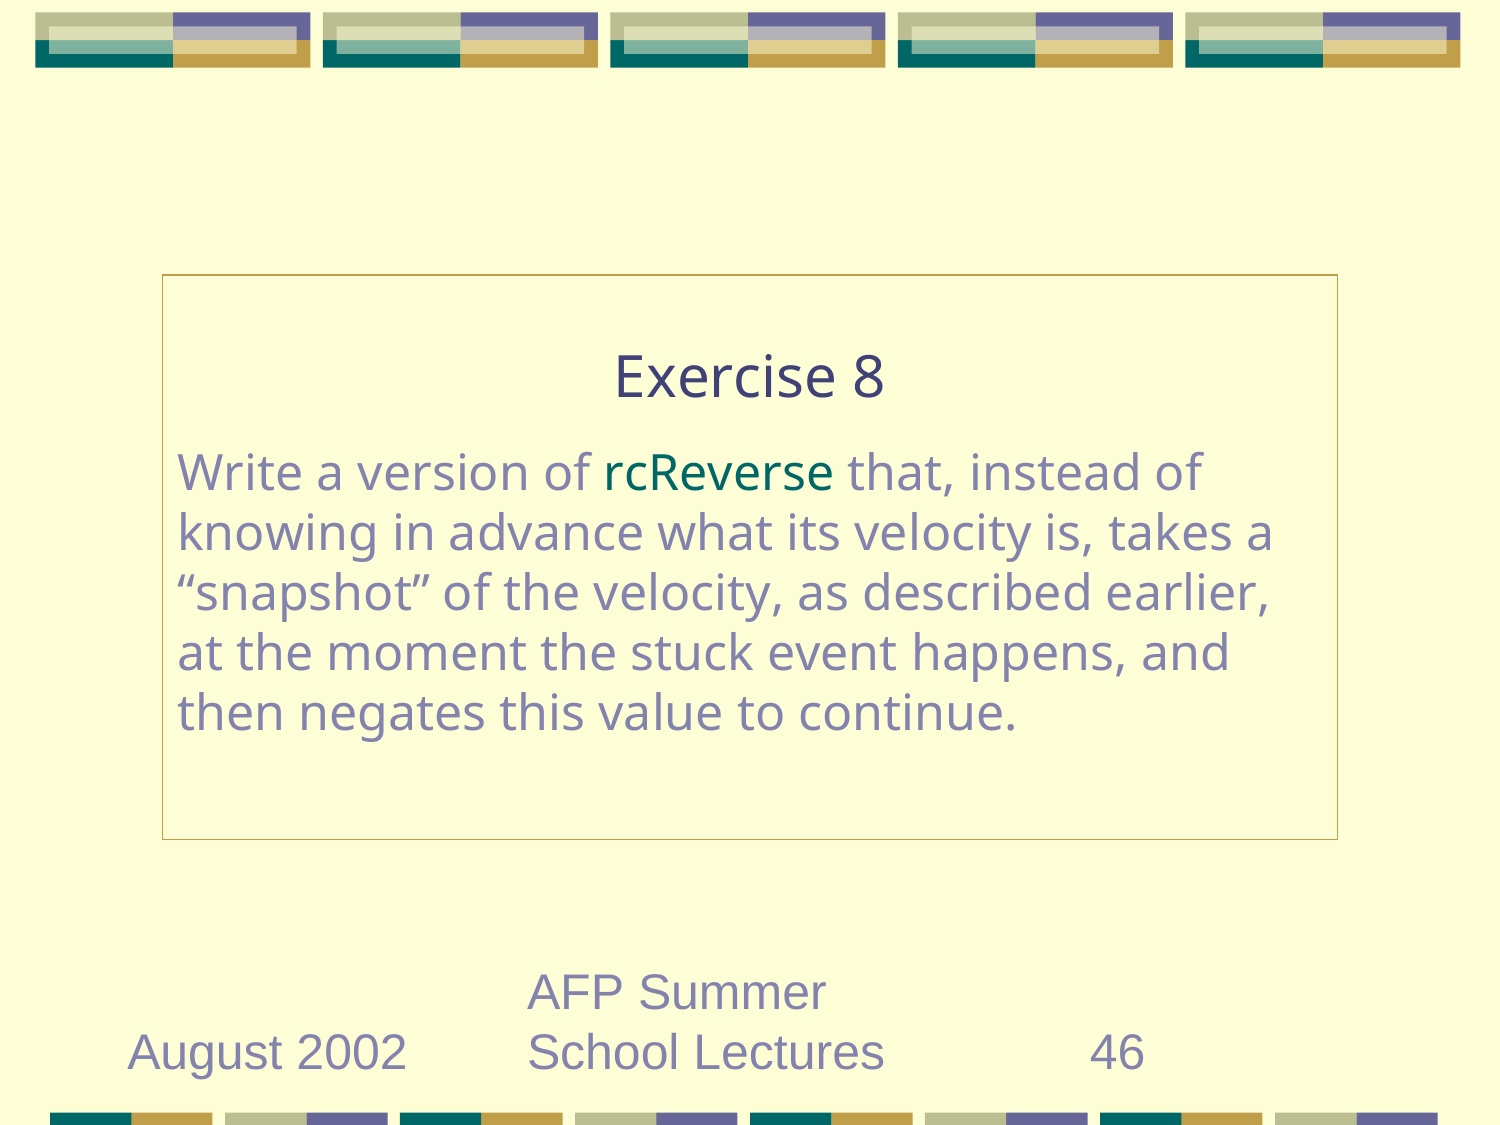

Exercise 8
Write a version of rcReverse that, instead of knowing in advance what its velocity is, takes a “snapshot” of the velocity, as described earlier, at the moment the stuck event happens, and then negates this value to continue.
August 2002
46